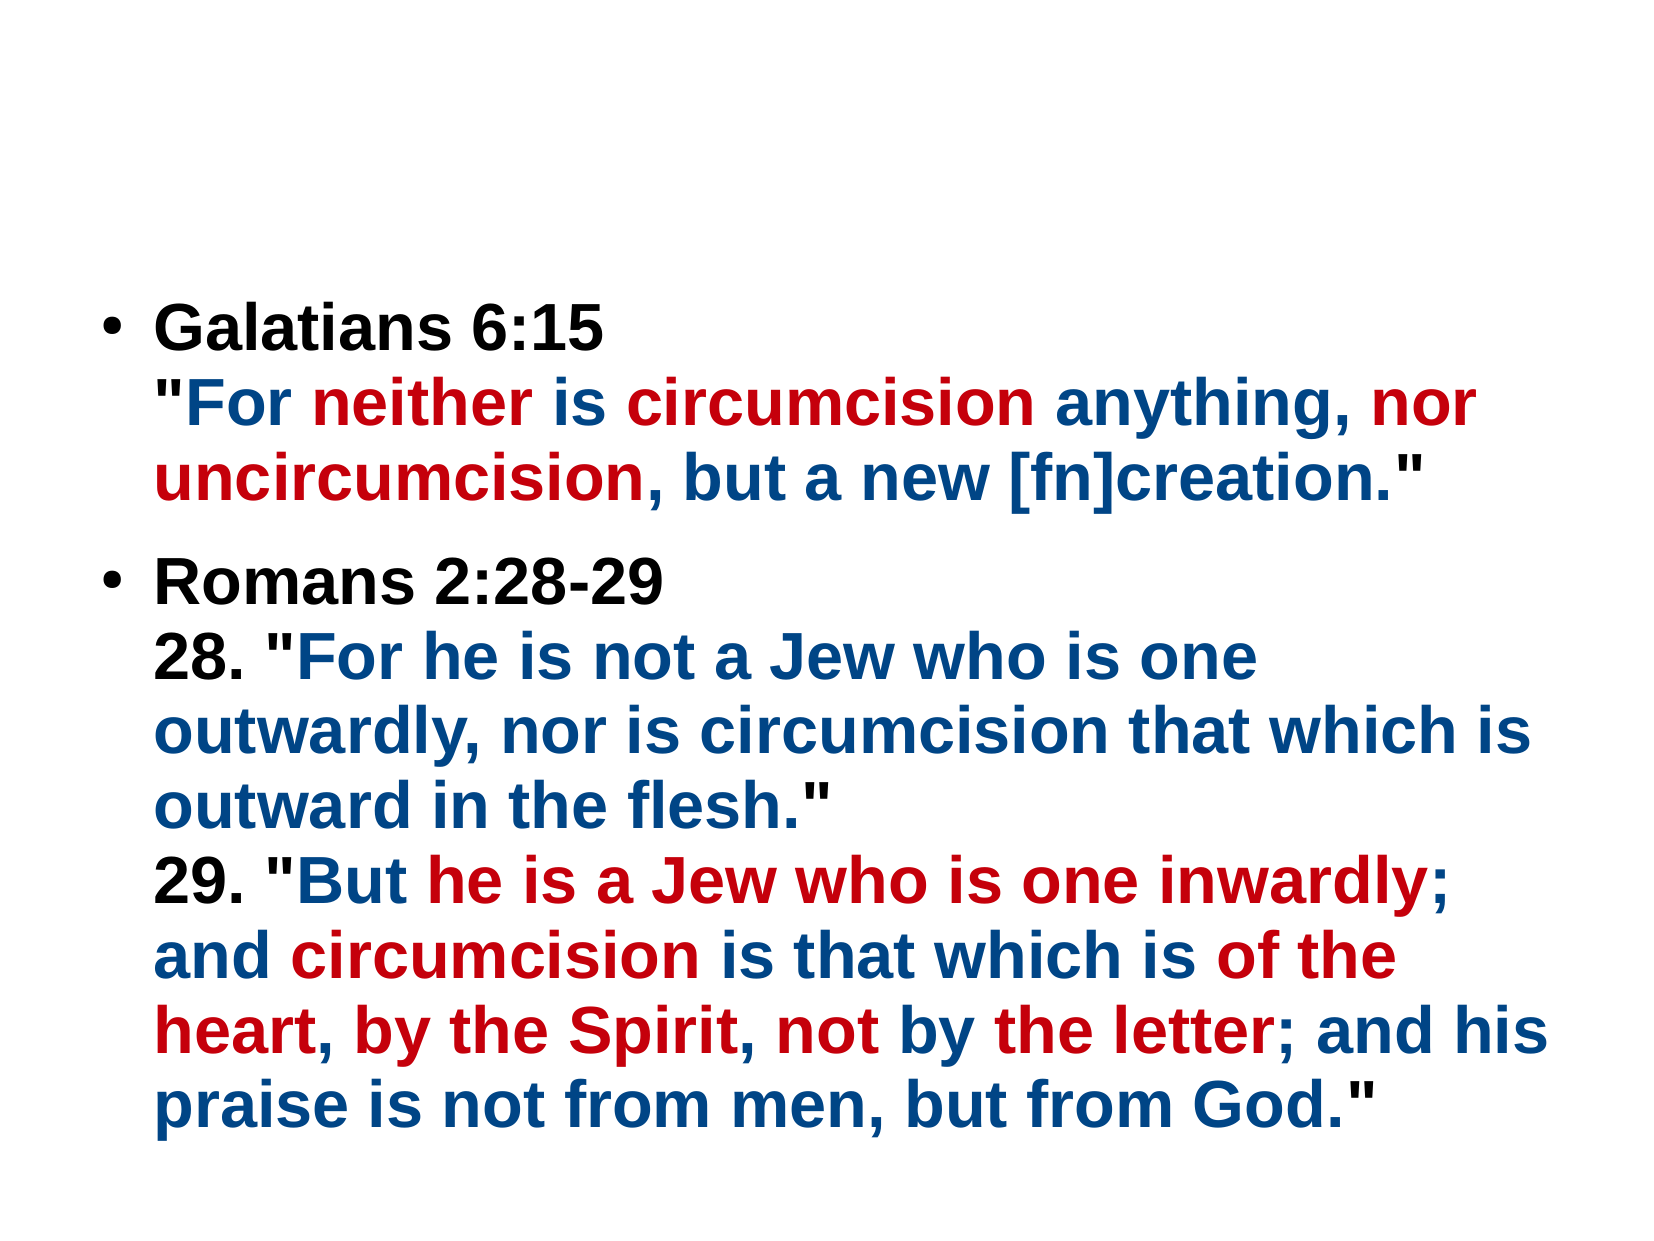

#
Galatians 6:15
"For neither is circumcision anything, nor uncircumcision, but a new [fn]creation."
Romans 2:28-29
28. "For he is not a Jew who is one outwardly, nor is circumcision that which is outward in the flesh."
29. "But he is a Jew who is one inwardly; and circumcision is that which is of the heart, by the Spirit, not by the letter; and his praise is not from men, but from God."